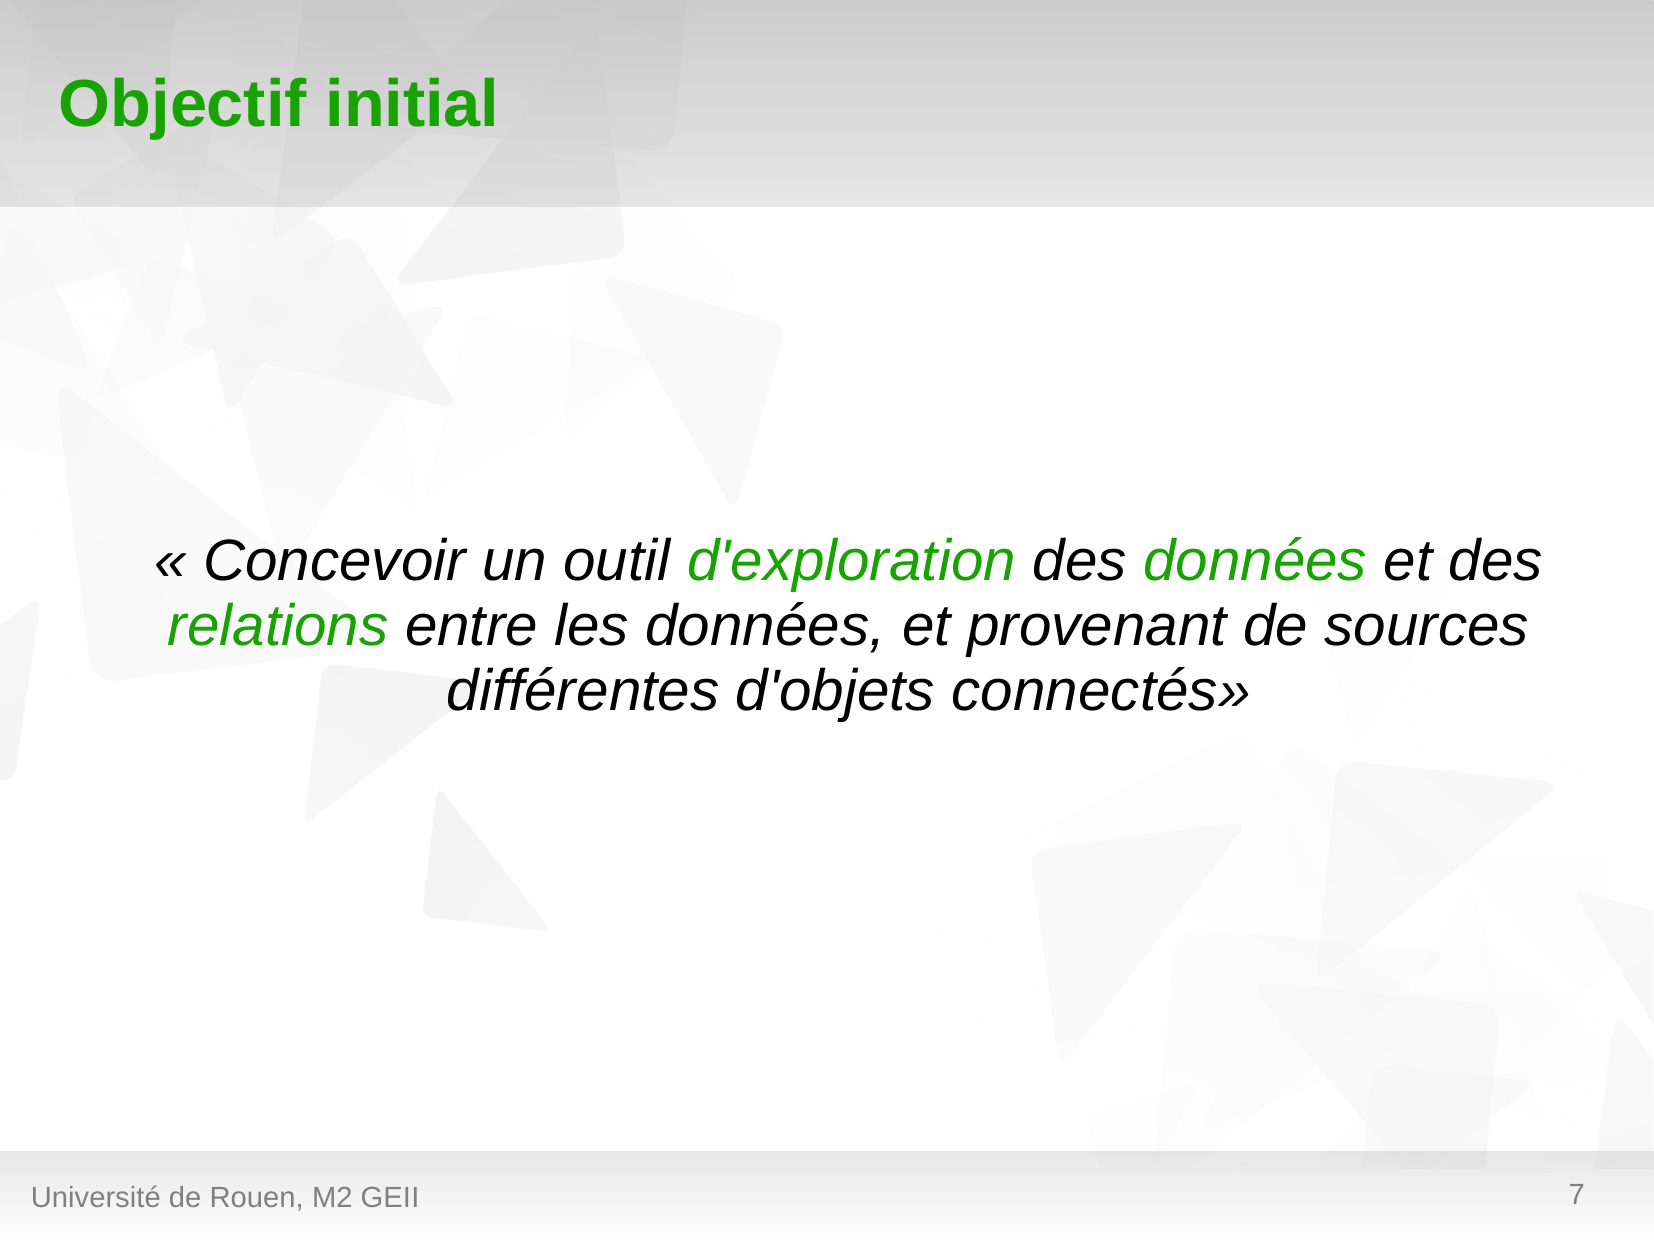

# Objectif initial
« Concevoir un outil d'exploration des données et des relations entre les données, et provenant de sources différentes d'objets connectés»
7
Université de Rouen, M2 GEII